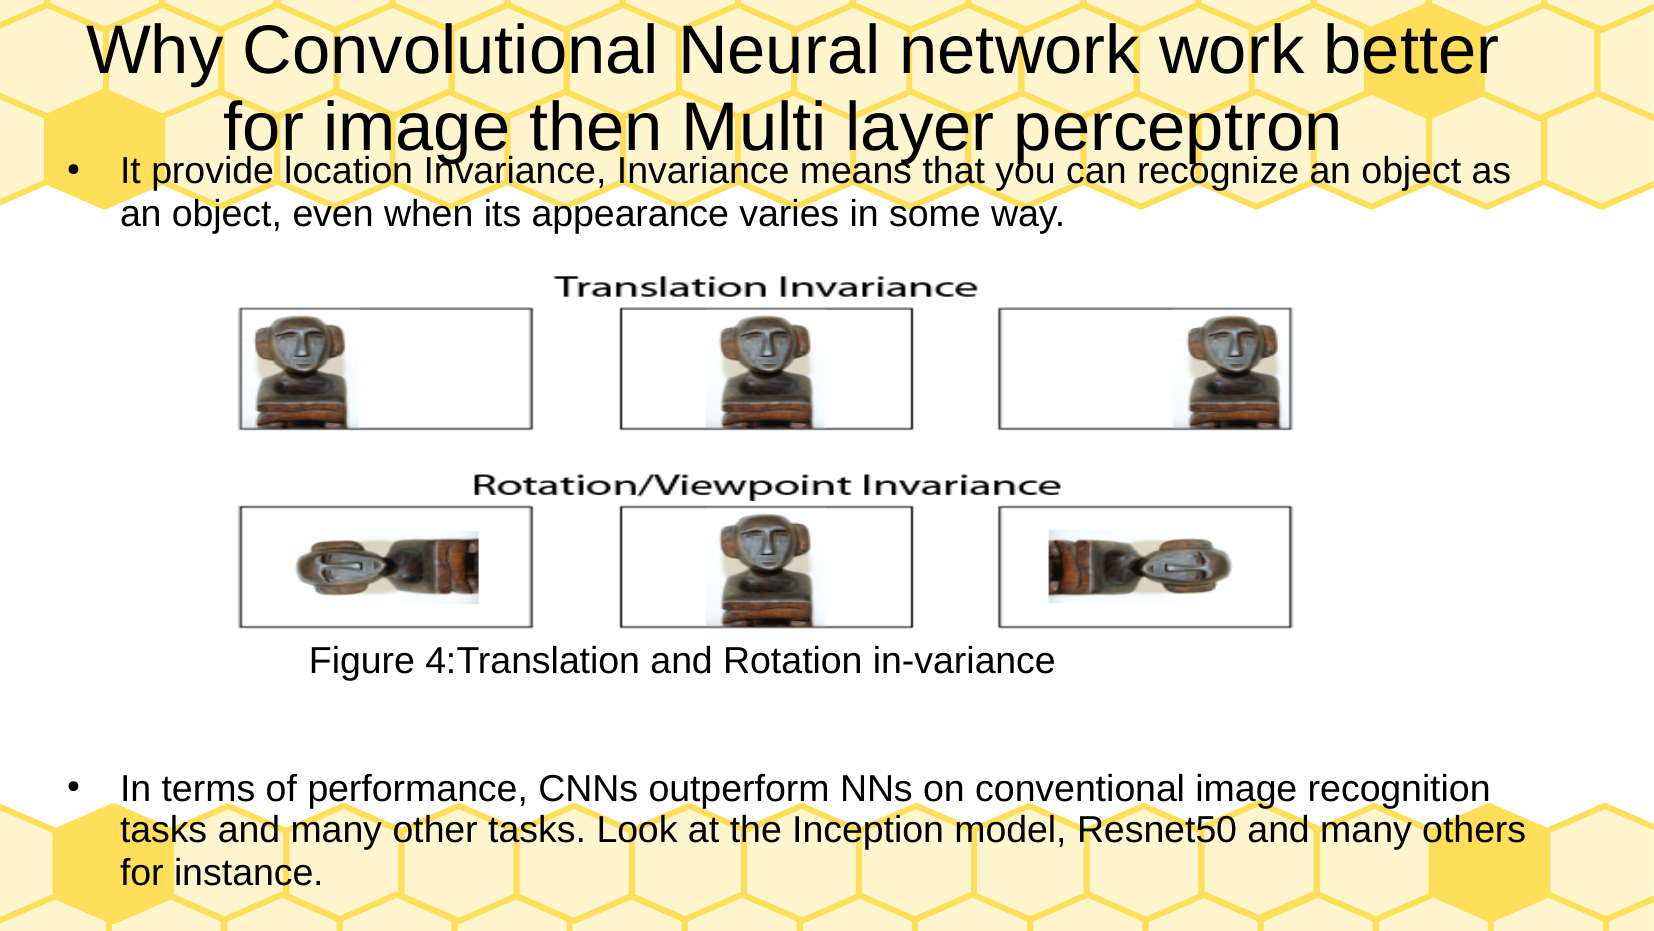

# Why Convolutional Neural network work better for image then Multi layer perceptron
It provide location Invariance, Invariance means that you can recognize an object as an object, even when its appearance varies in some way.
 Figure 4:Translation and Rotation in-variance
In terms of performance, CNNs outperform NNs on conventional image recognition tasks and many other tasks. Look at the Inception model, Resnet50 and many others for instance.